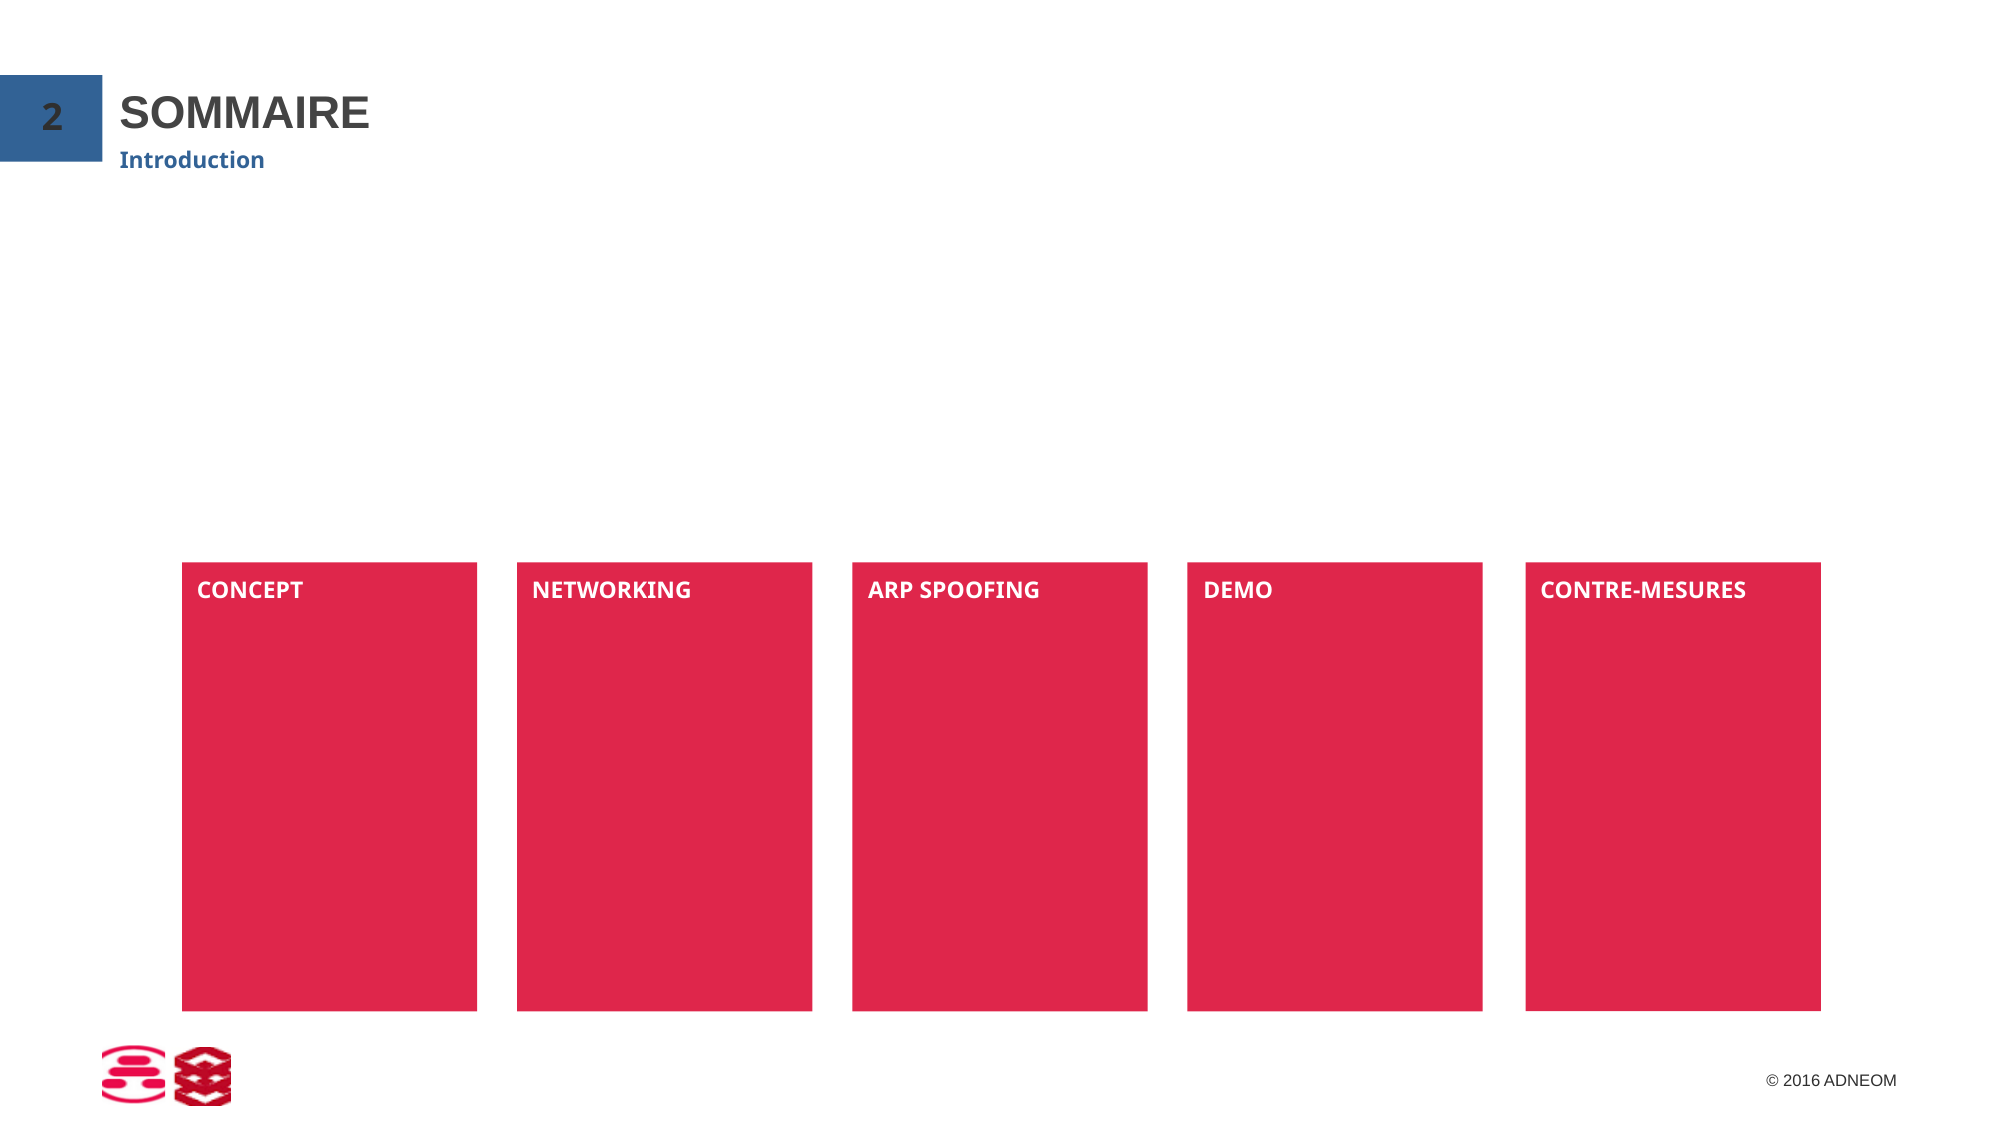

# SOMMAIRE
Introduction
CONTRE-MESURES
CONCEPT
NETWORKING
ARP SPOOFING
DEMO